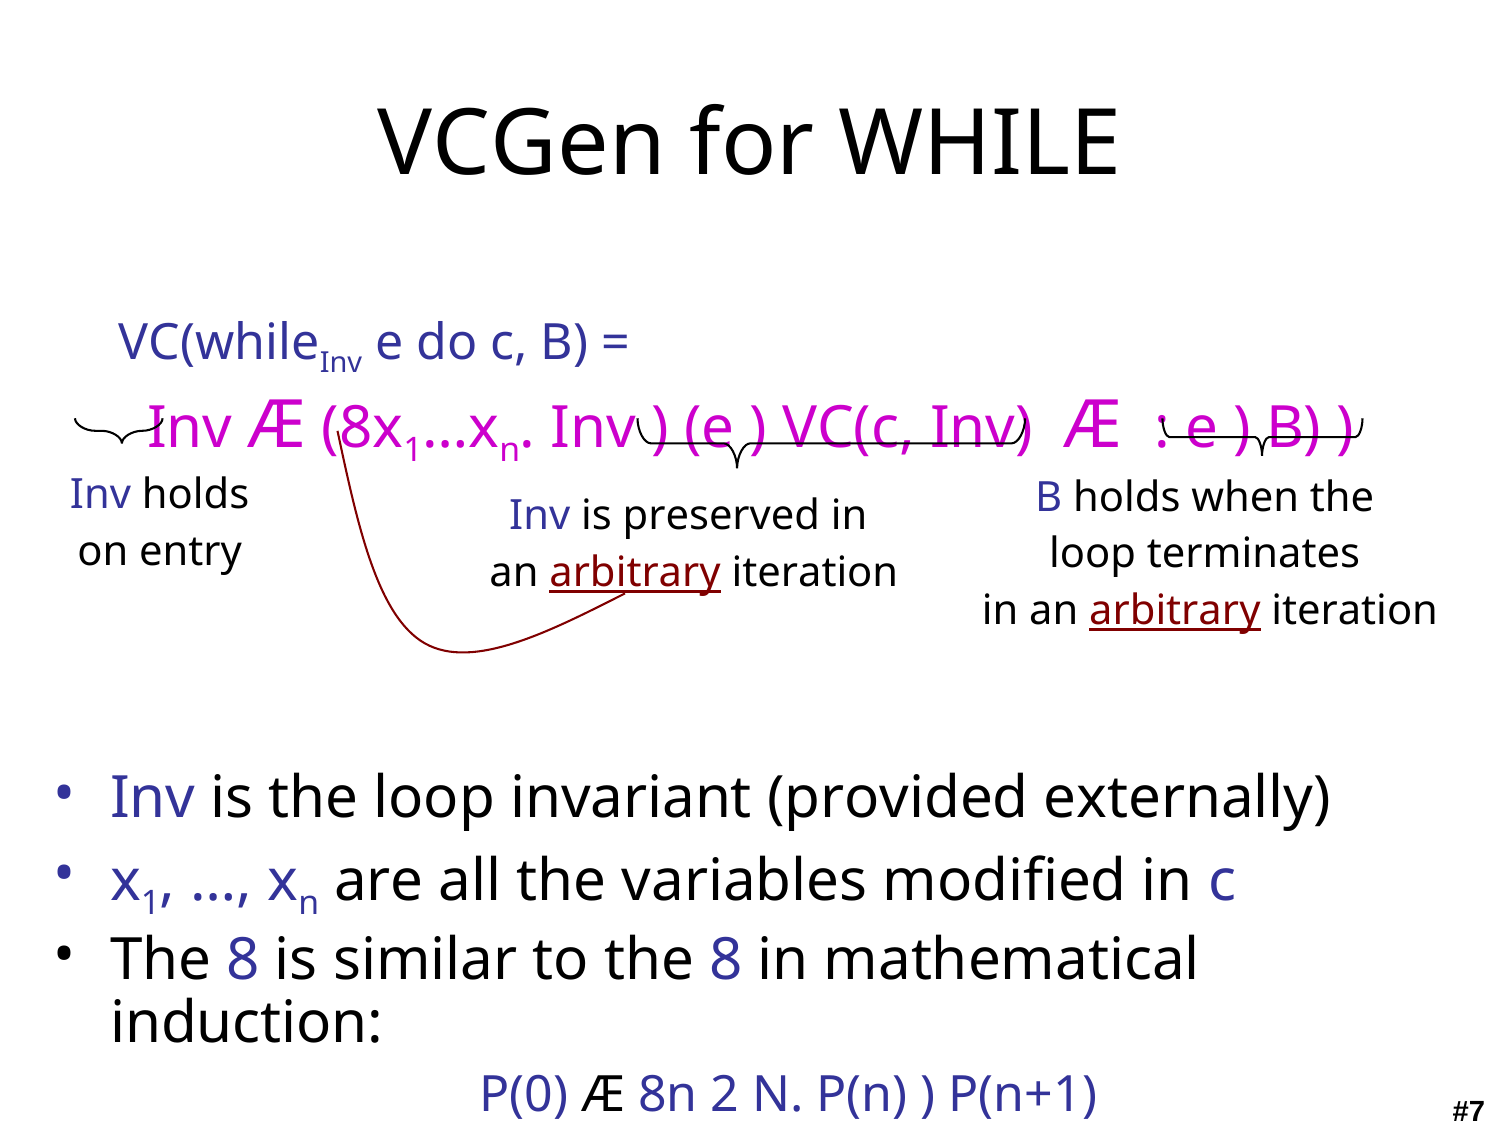

VCGen for WHILE
# VC(whileInv e do c, B) =
Inv Æ (8x1…xn. Inv ) (e ) VC(c, Inv) Æ : e ) B) )
Inv is the loop invariant (provided externally)
x1, …, xn are all the variables modified in c
The 8 is similar to the 8 in mathematical induction:
P(0) Æ 8n 2 N. P(n) ) P(n+1)
Inv holds
on entry
B holds when the
loop terminates
in an arbitrary iteration
Inv is preserved in
an arbitrary iteration
7